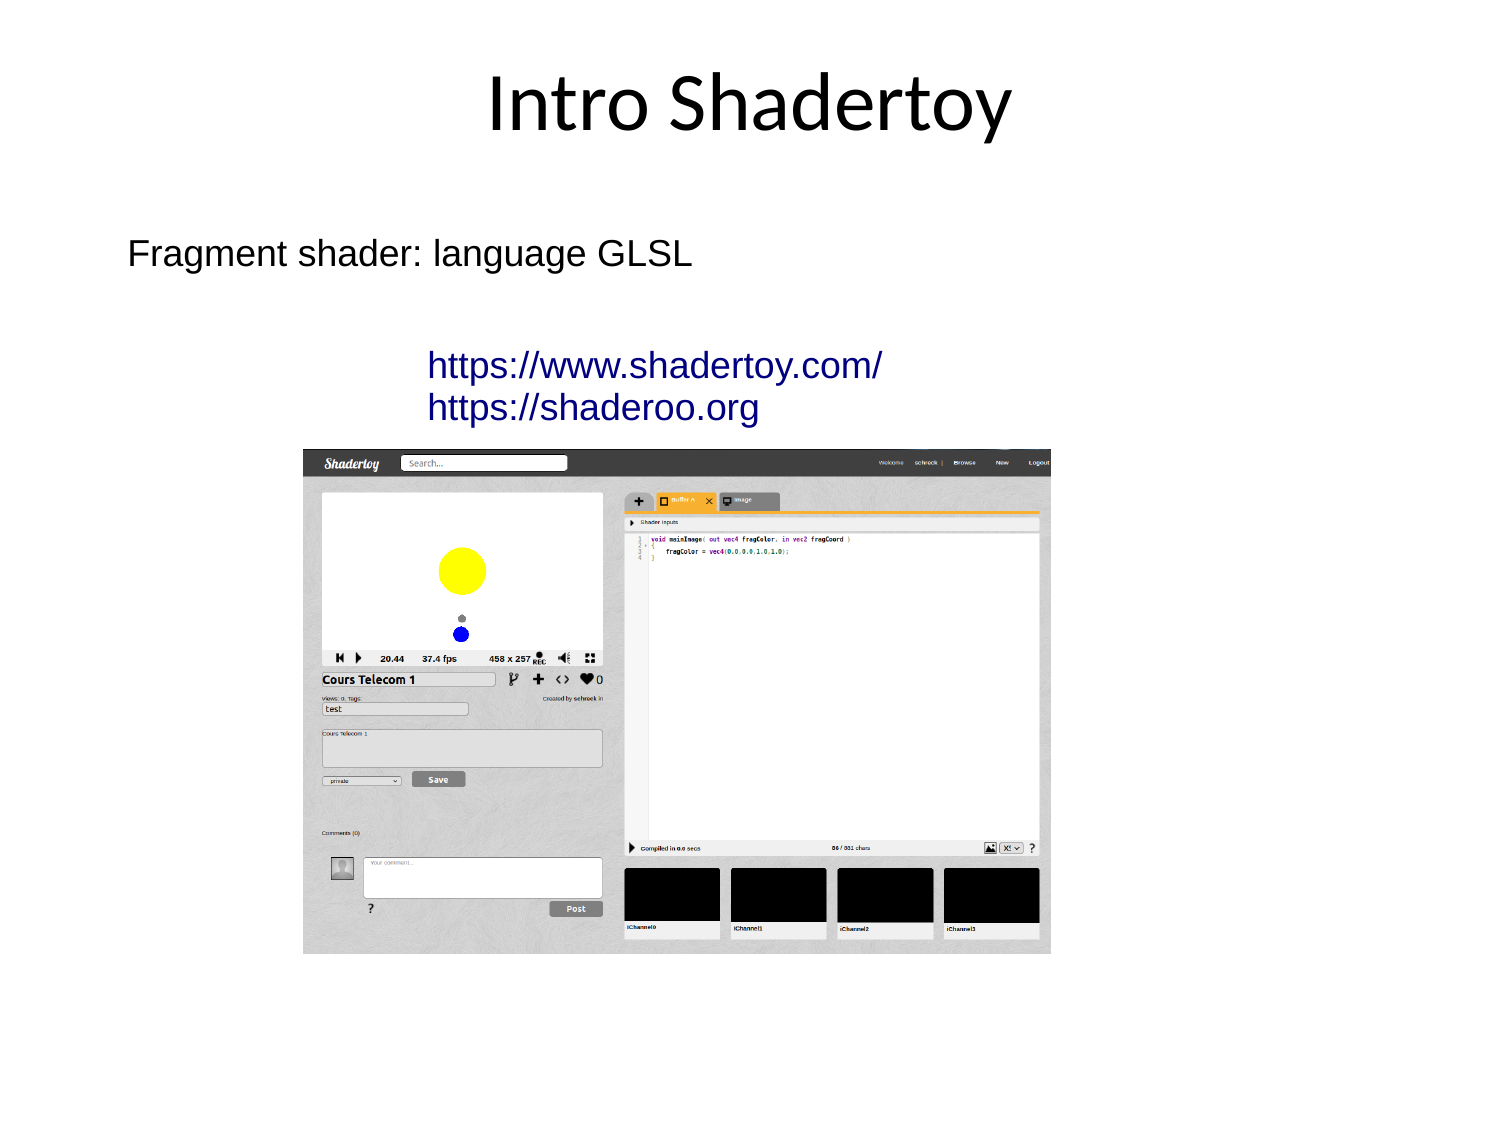

Intro Shadertoy
Fragment shader: language GLSL
https://www.shadertoy.com/
https://shaderoo.org